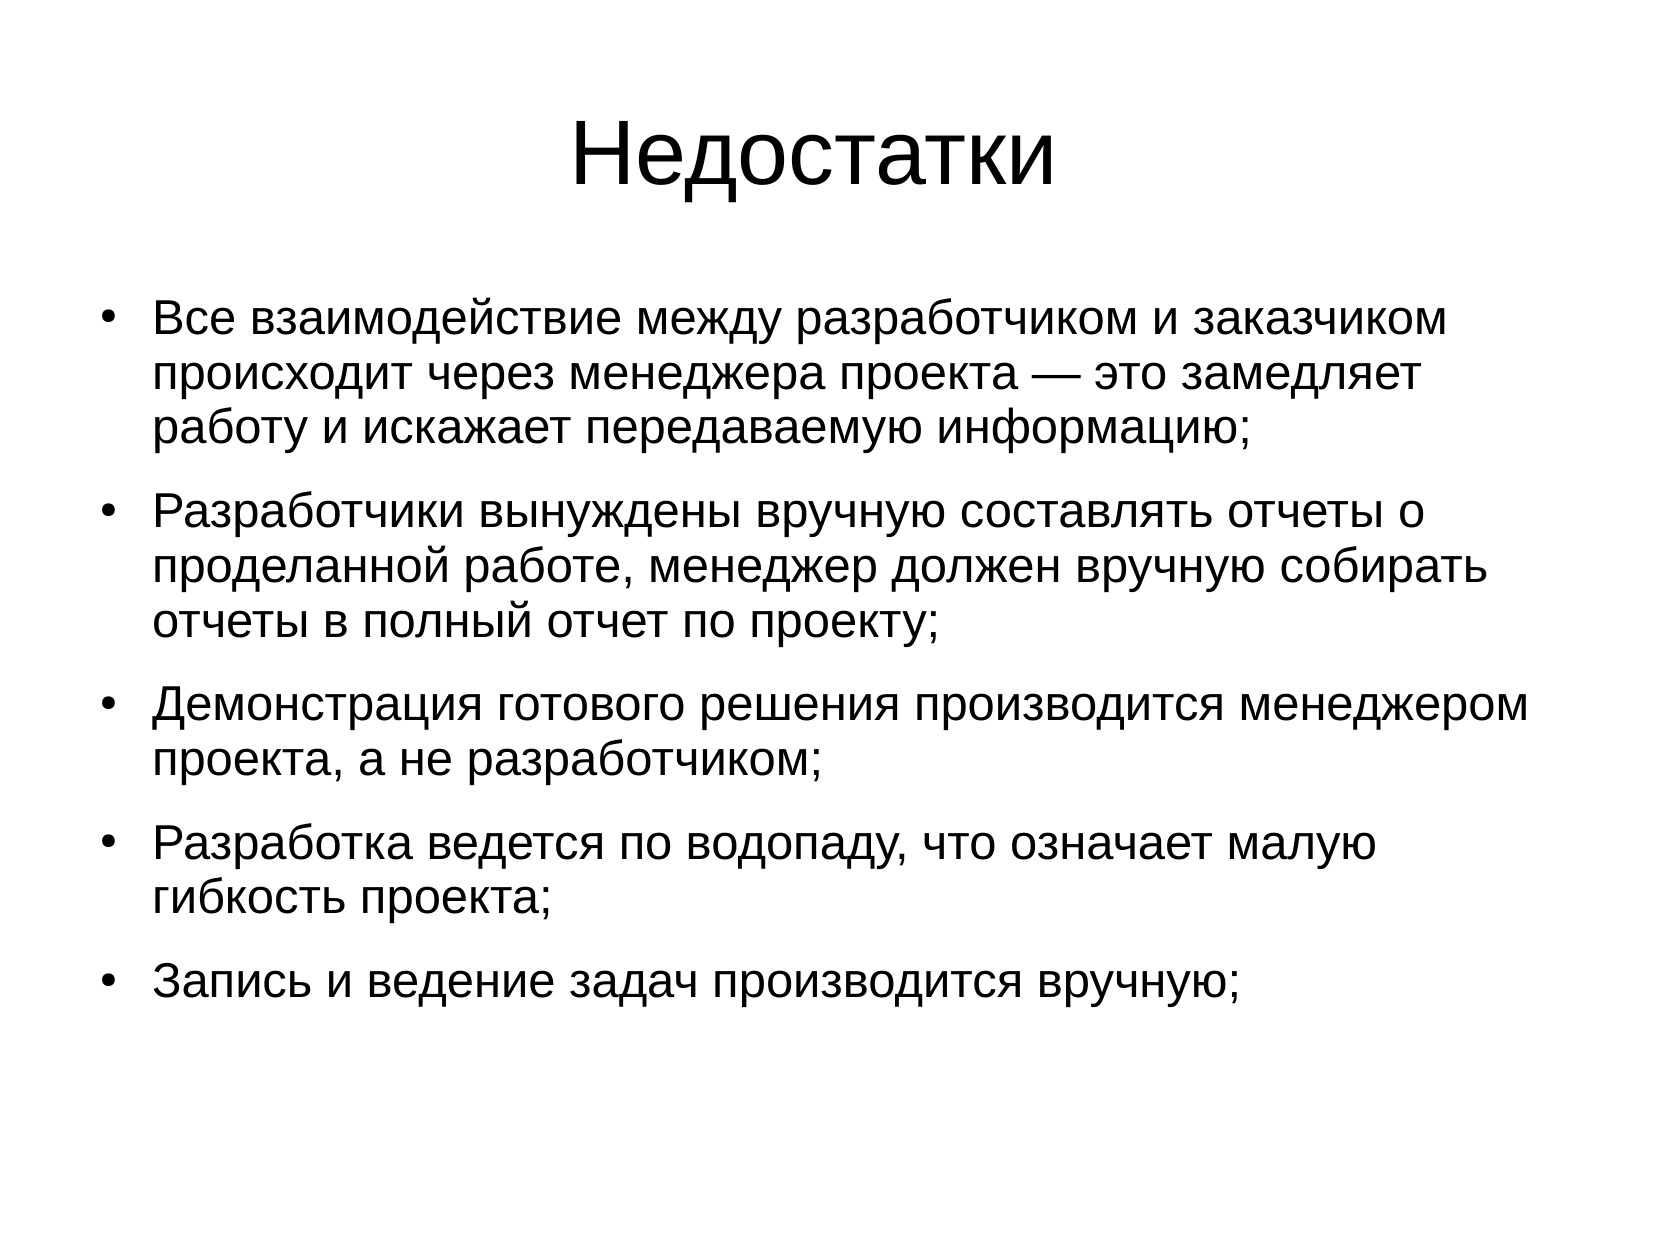

# Недостатки
Все взаимодействие между разработчиком и заказчиком происходит через менеджера проекта — это замедляет работу и искажает передаваемую информацию;
Разработчики вынуждены вручную составлять отчеты о проделанной работе, менеджер должен вручную собирать отчеты в полный отчет по проекту;
Демонстрация готового решения производится менеджером проекта, а не разработчиком;
Разработка ведется по водопаду, что означает малую гибкость проекта;
Запись и ведение задач производится вручную;